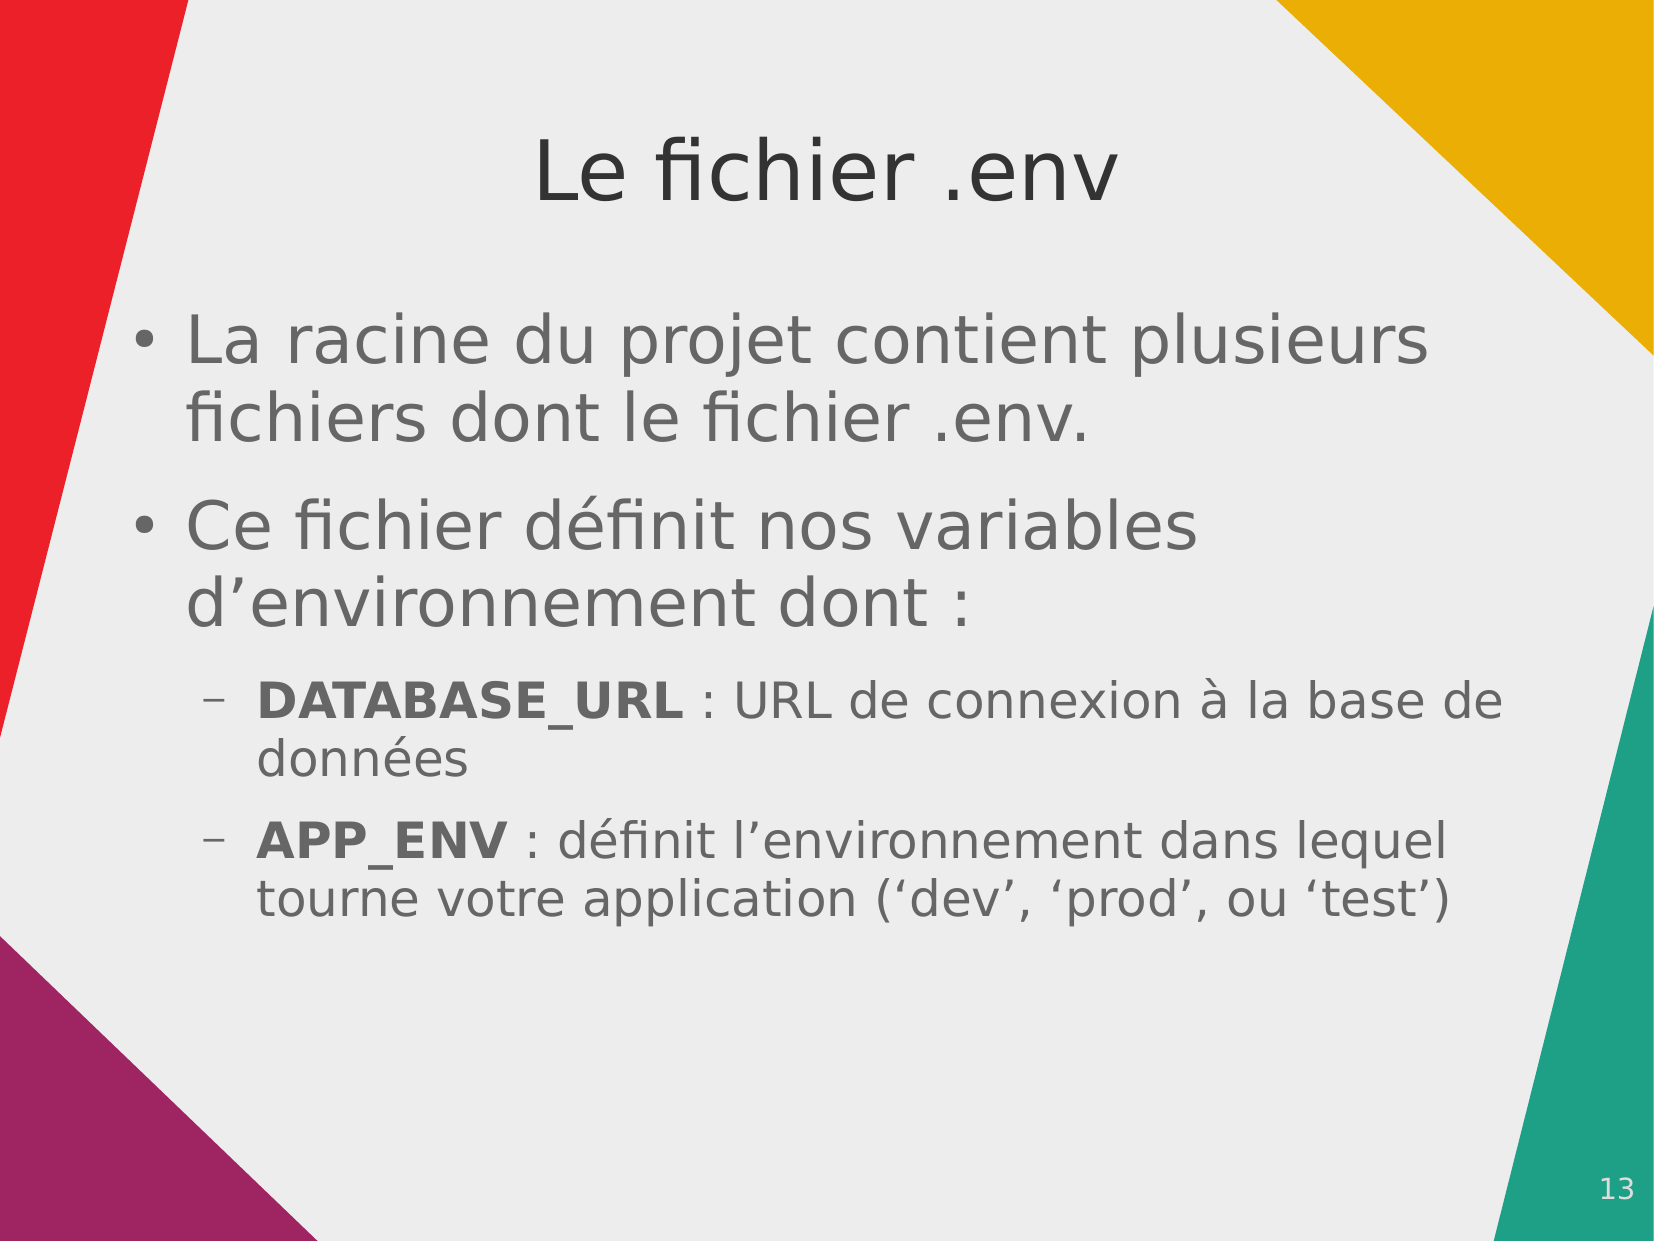

# Le fichier .env
La racine du projet contient plusieurs fichiers dont le fichier .env.
Ce fichier définit nos variables d’environnement dont :
DATABASE_URL : URL de connexion à la base de données
APP_ENV : définit l’environnement dans lequel tourne votre application (‘dev’, ‘prod’, ou ‘test’)
13